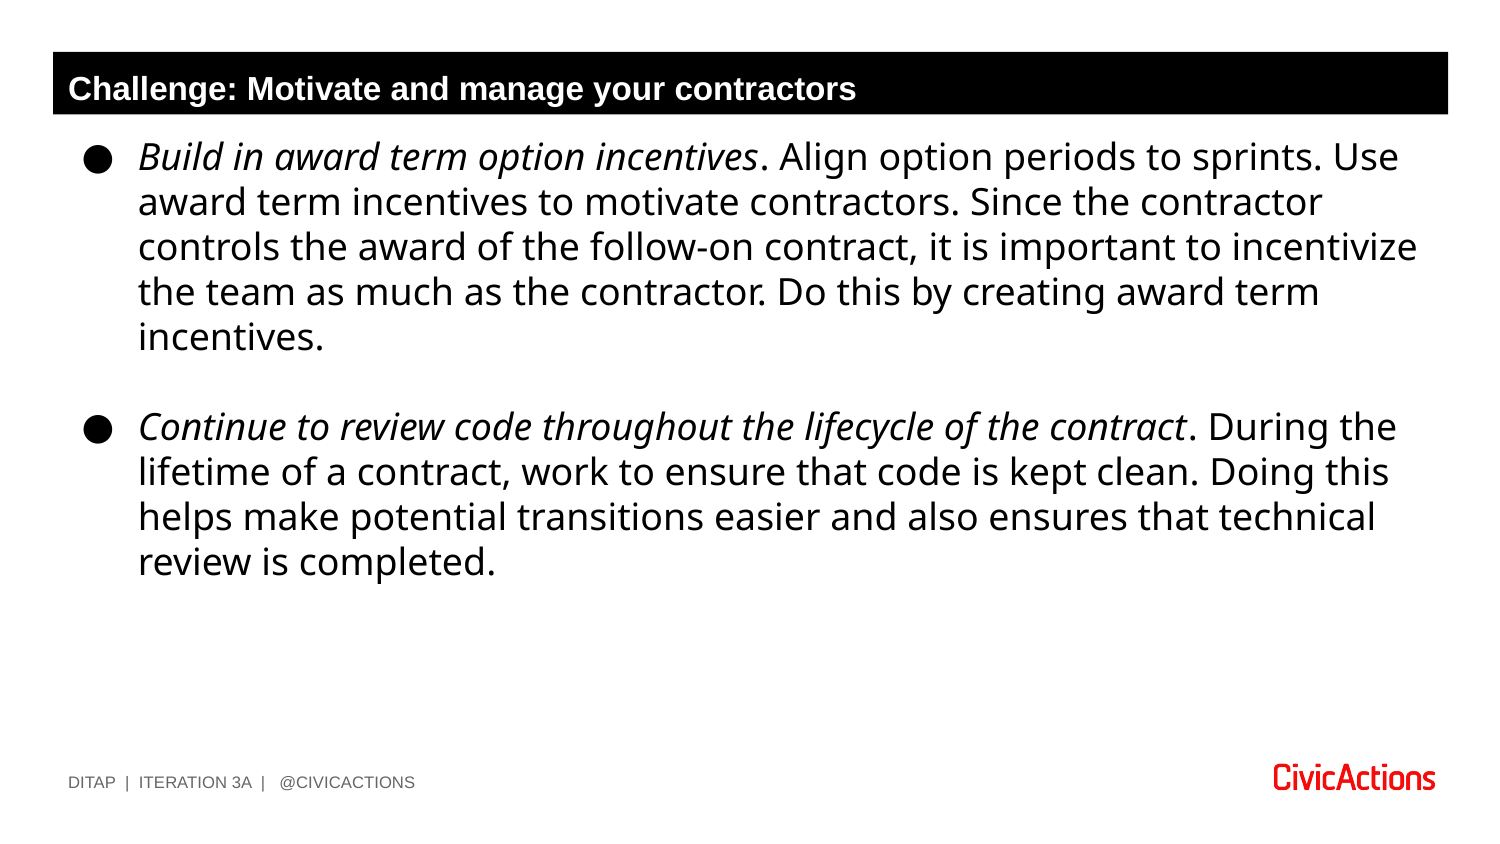

Challenge: Motivate and manage your contractors
# Build in award term option incentives. Align option periods to sprints. Use award term incentives to motivate contractors. Since the contractor controls the award of the follow-on contract, it is important to incentivize the team as much as the contractor. Do this by creating award term incentives.
Continue to review code throughout the lifecycle of the contract. During the lifetime of a contract, work to ensure that code is kept clean. Doing this helps make potential transitions easier and also ensures that technical review is completed.